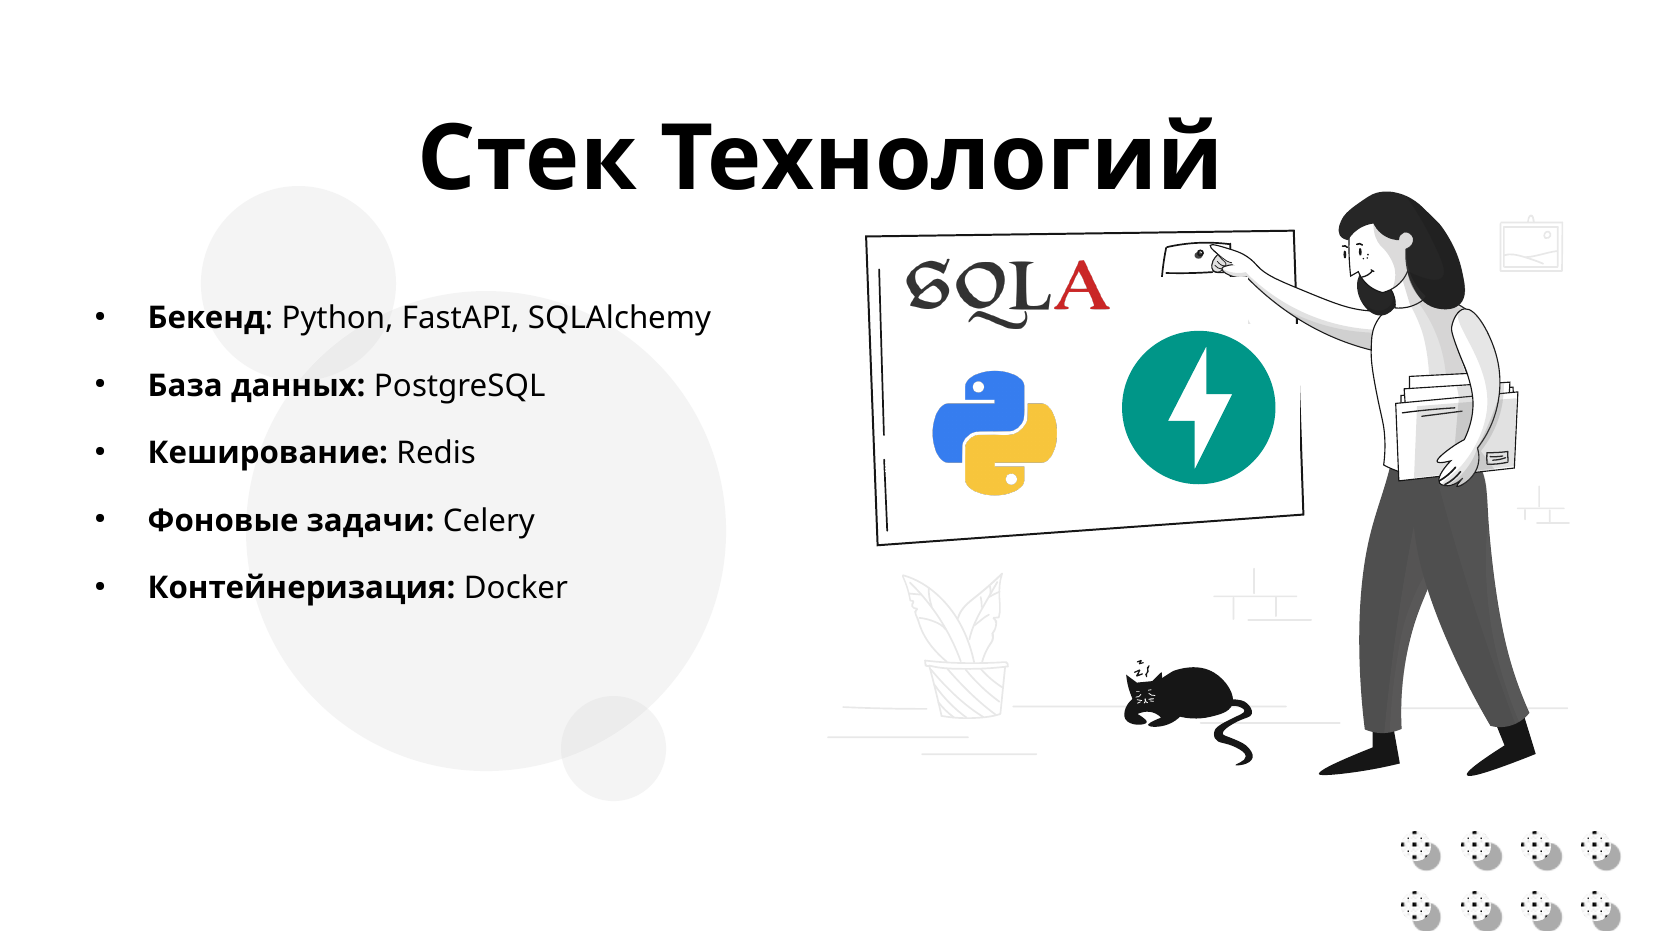

# Стек Технологий
Бекенд: Python, FastAPI, SQLAlchemy
База данных: PostgreSQL
Кеширование: Redis
Фоновые задачи: Celery
Контейнеризация: Docker